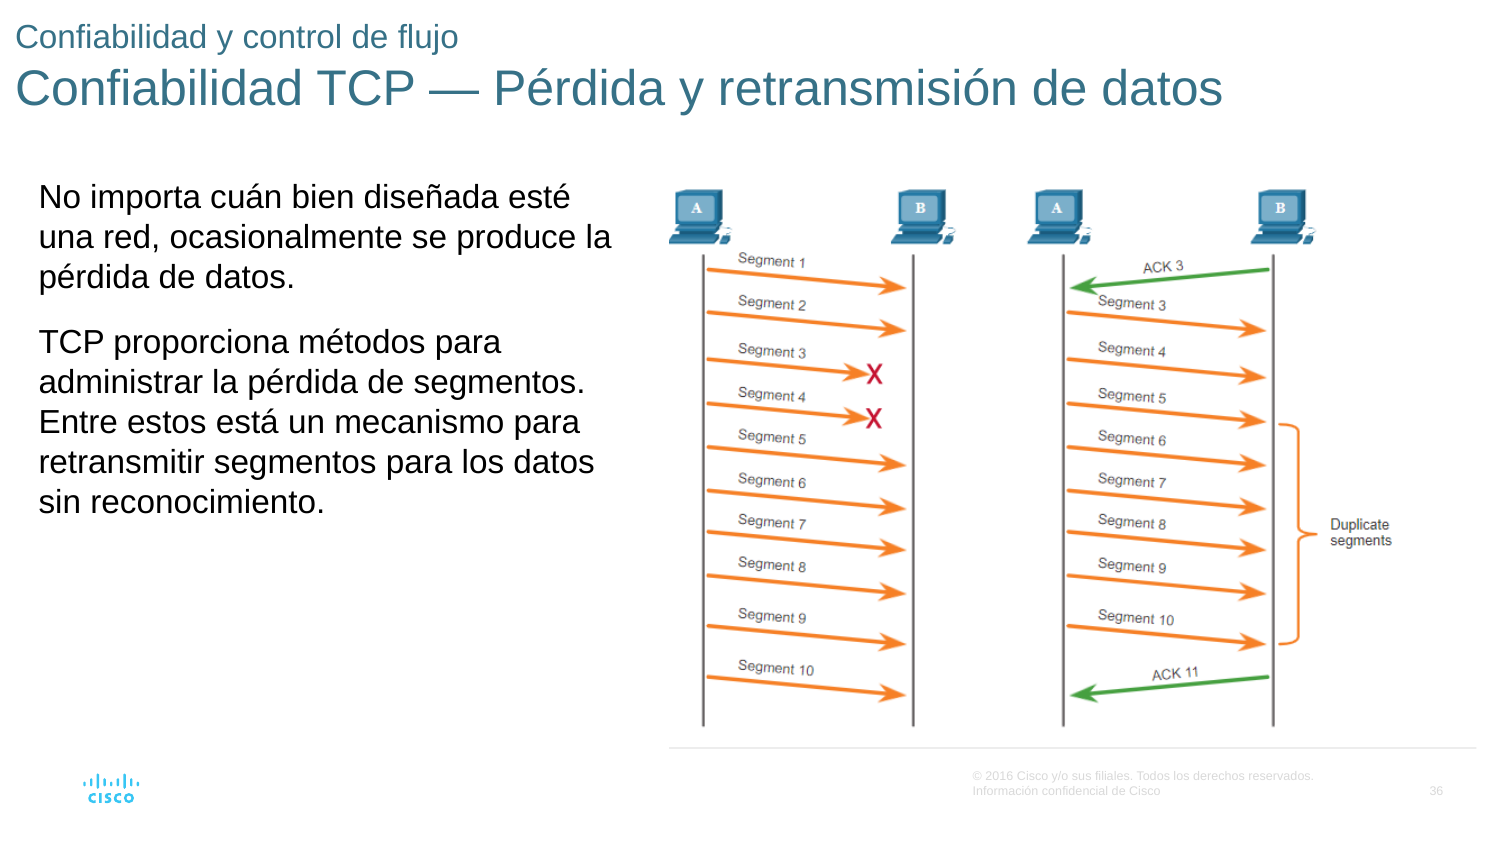

# Confiabilidad y control de flujo Confiabilidad TCP — Pérdida y retransmisión de datos
No importa cuán bien diseñada esté una red, ocasionalmente se produce la pérdida de datos.
TCP proporciona métodos para administrar la pérdida de segmentos. Entre estos está un mecanismo para retransmitir segmentos para los datos sin reconocimiento.